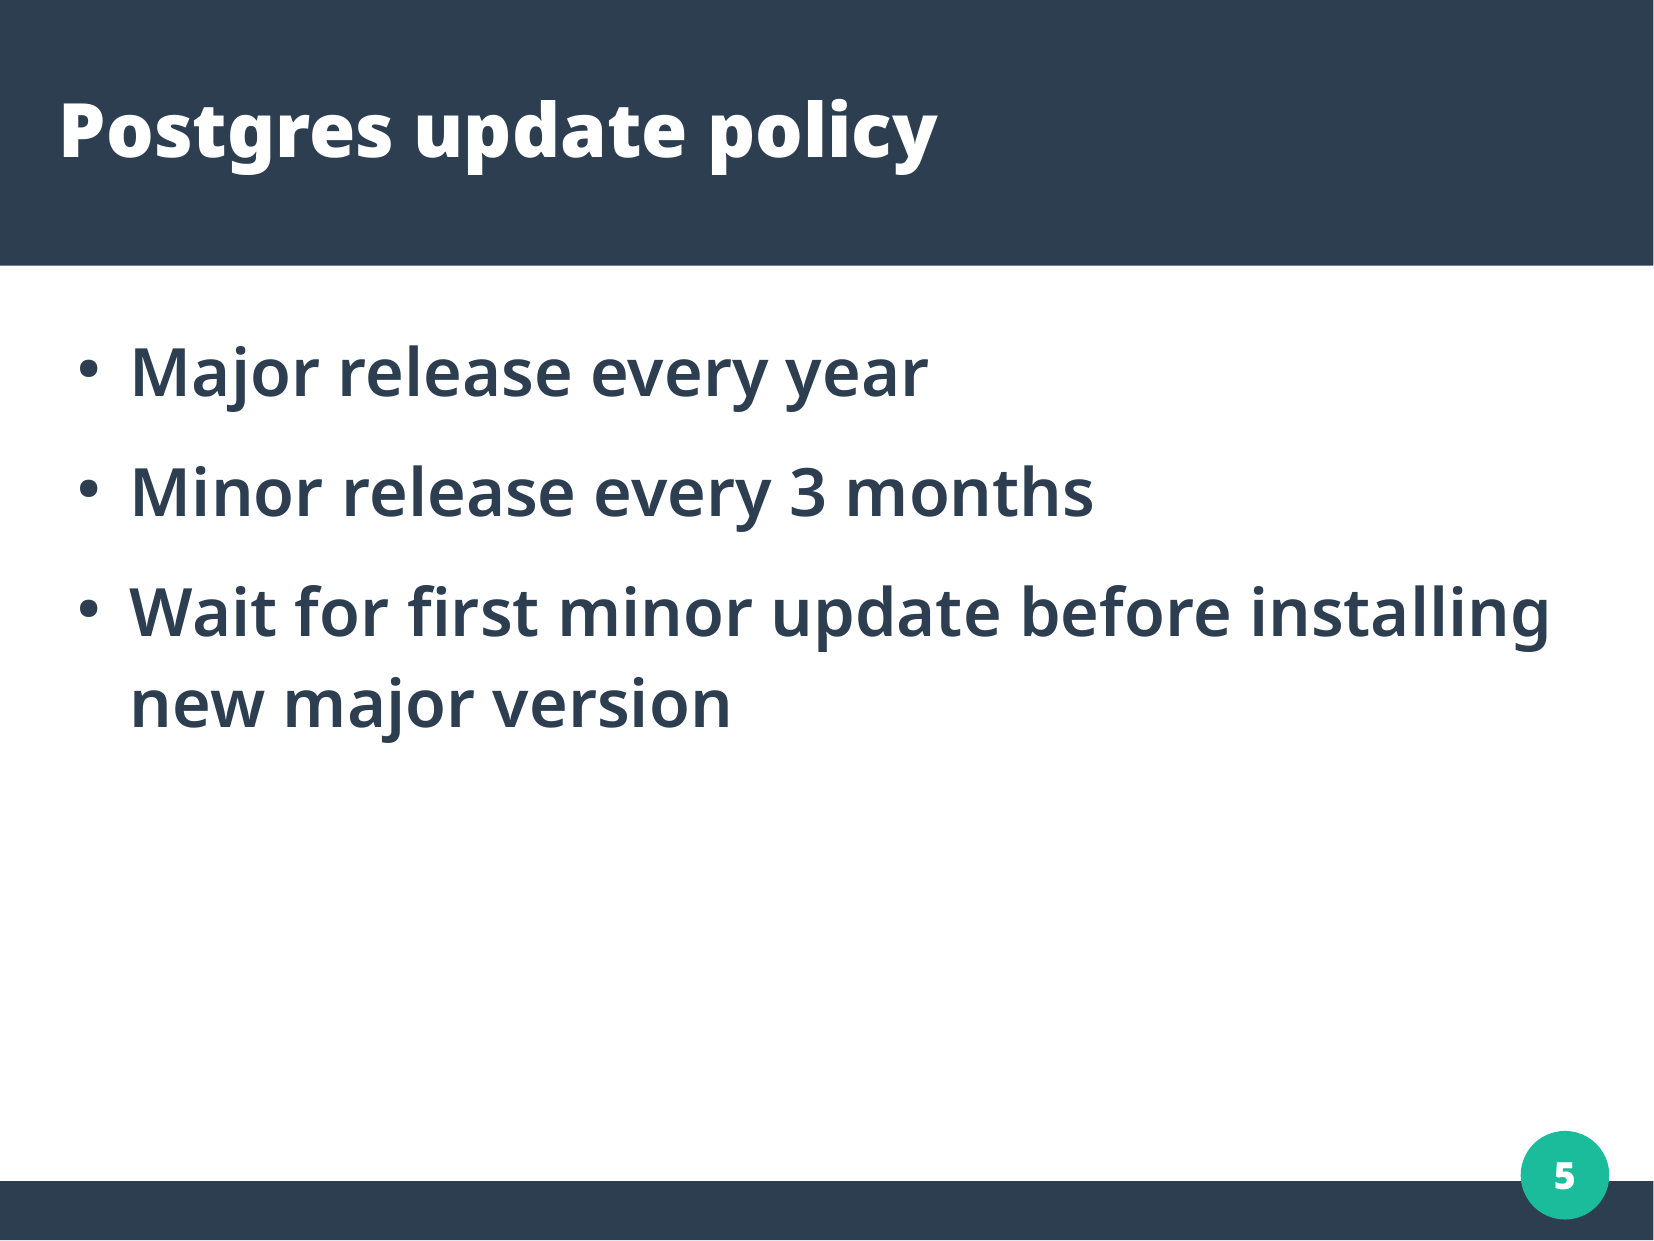

# Postgres update policy
Major release every year
Minor release every 3 months
Wait for first minor update before installing new major version
5